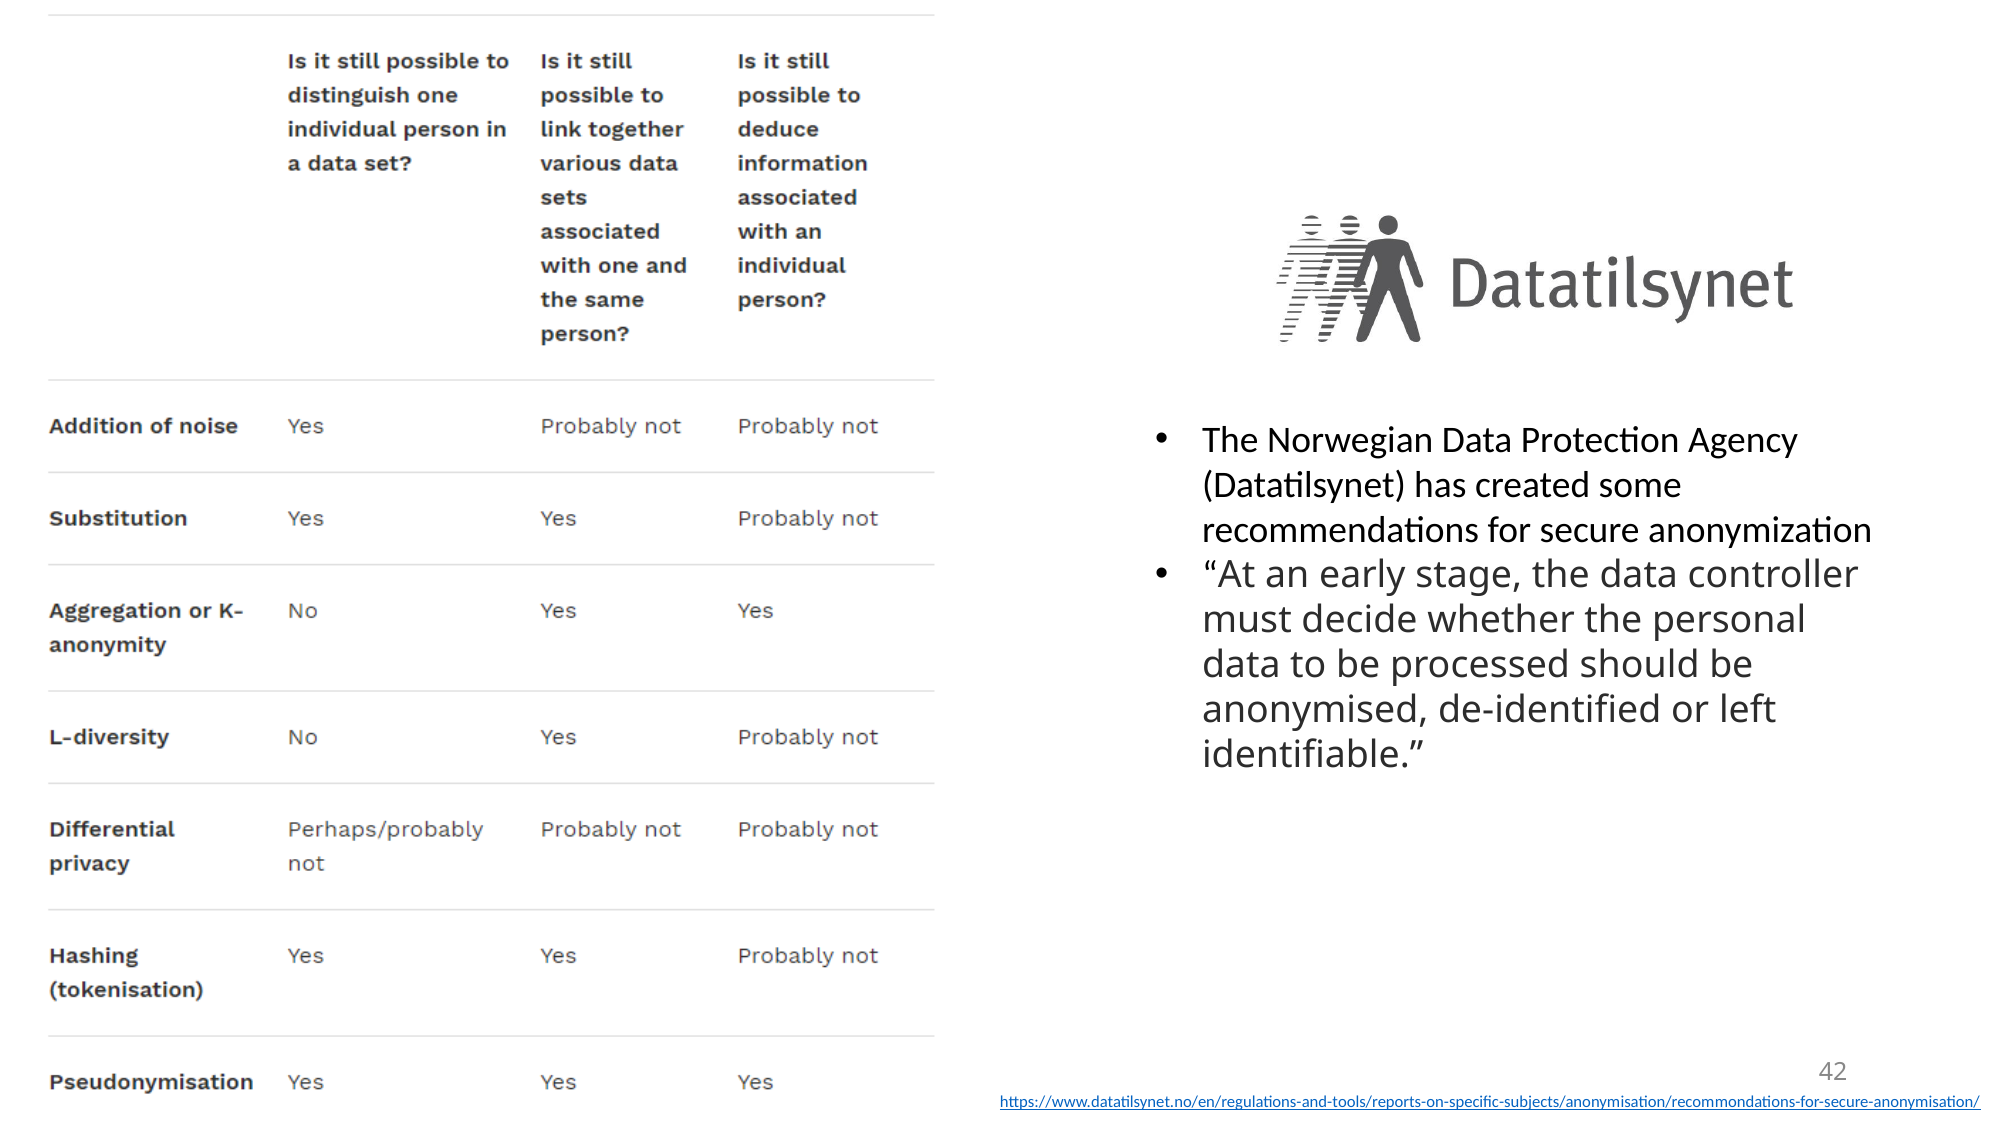

The Norwegian Data Protection Agency (Datatilsynet) has created some recommendations for secure anonymization
“At an early stage, the data controller must decide whether the personal data to be processed should be anonymised, de-identified or left identifiable.”
https://www.datatilsynet.no/en/regulations-and-tools/reports-on-specific-subjects/anonymisation/recommondations-for-secure-anonymisation/